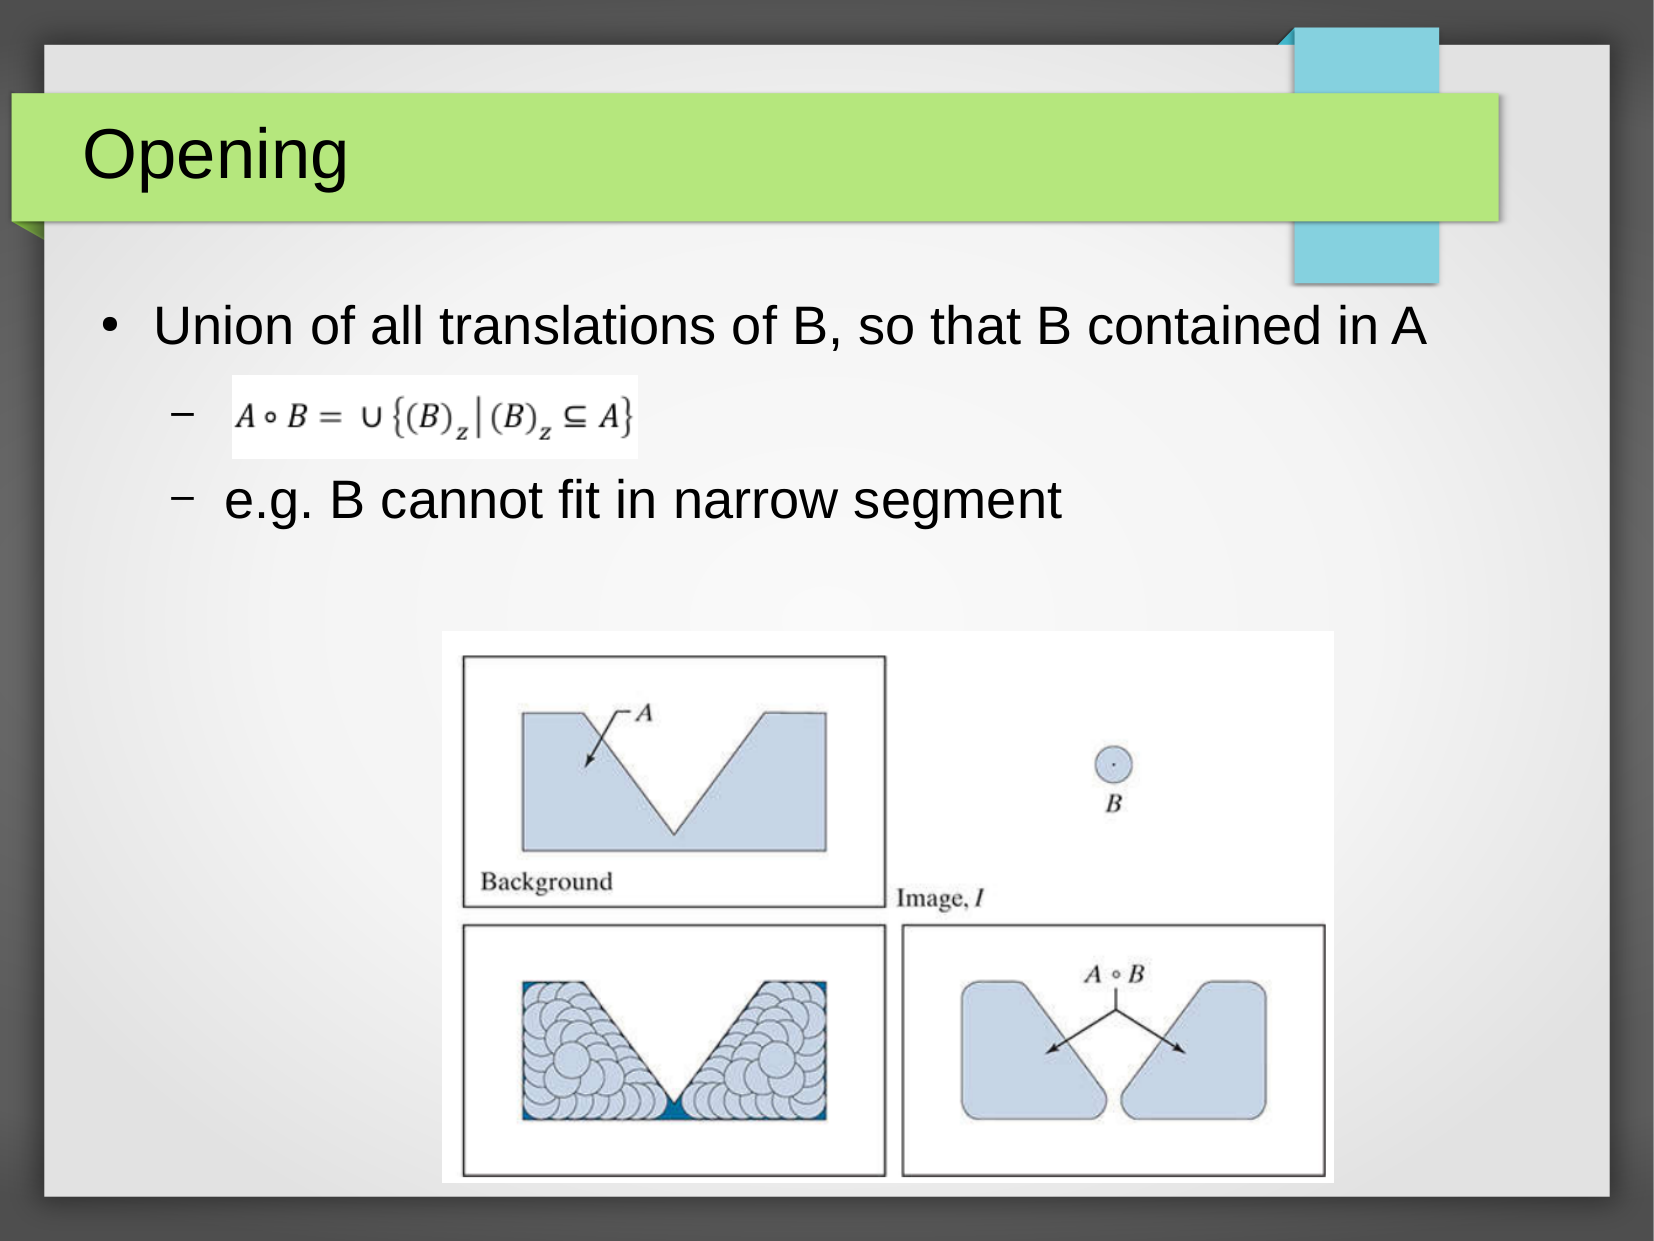

# Opening
Union of all translations of B, so that B contained in A
e.g. B cannot fit in narrow segment